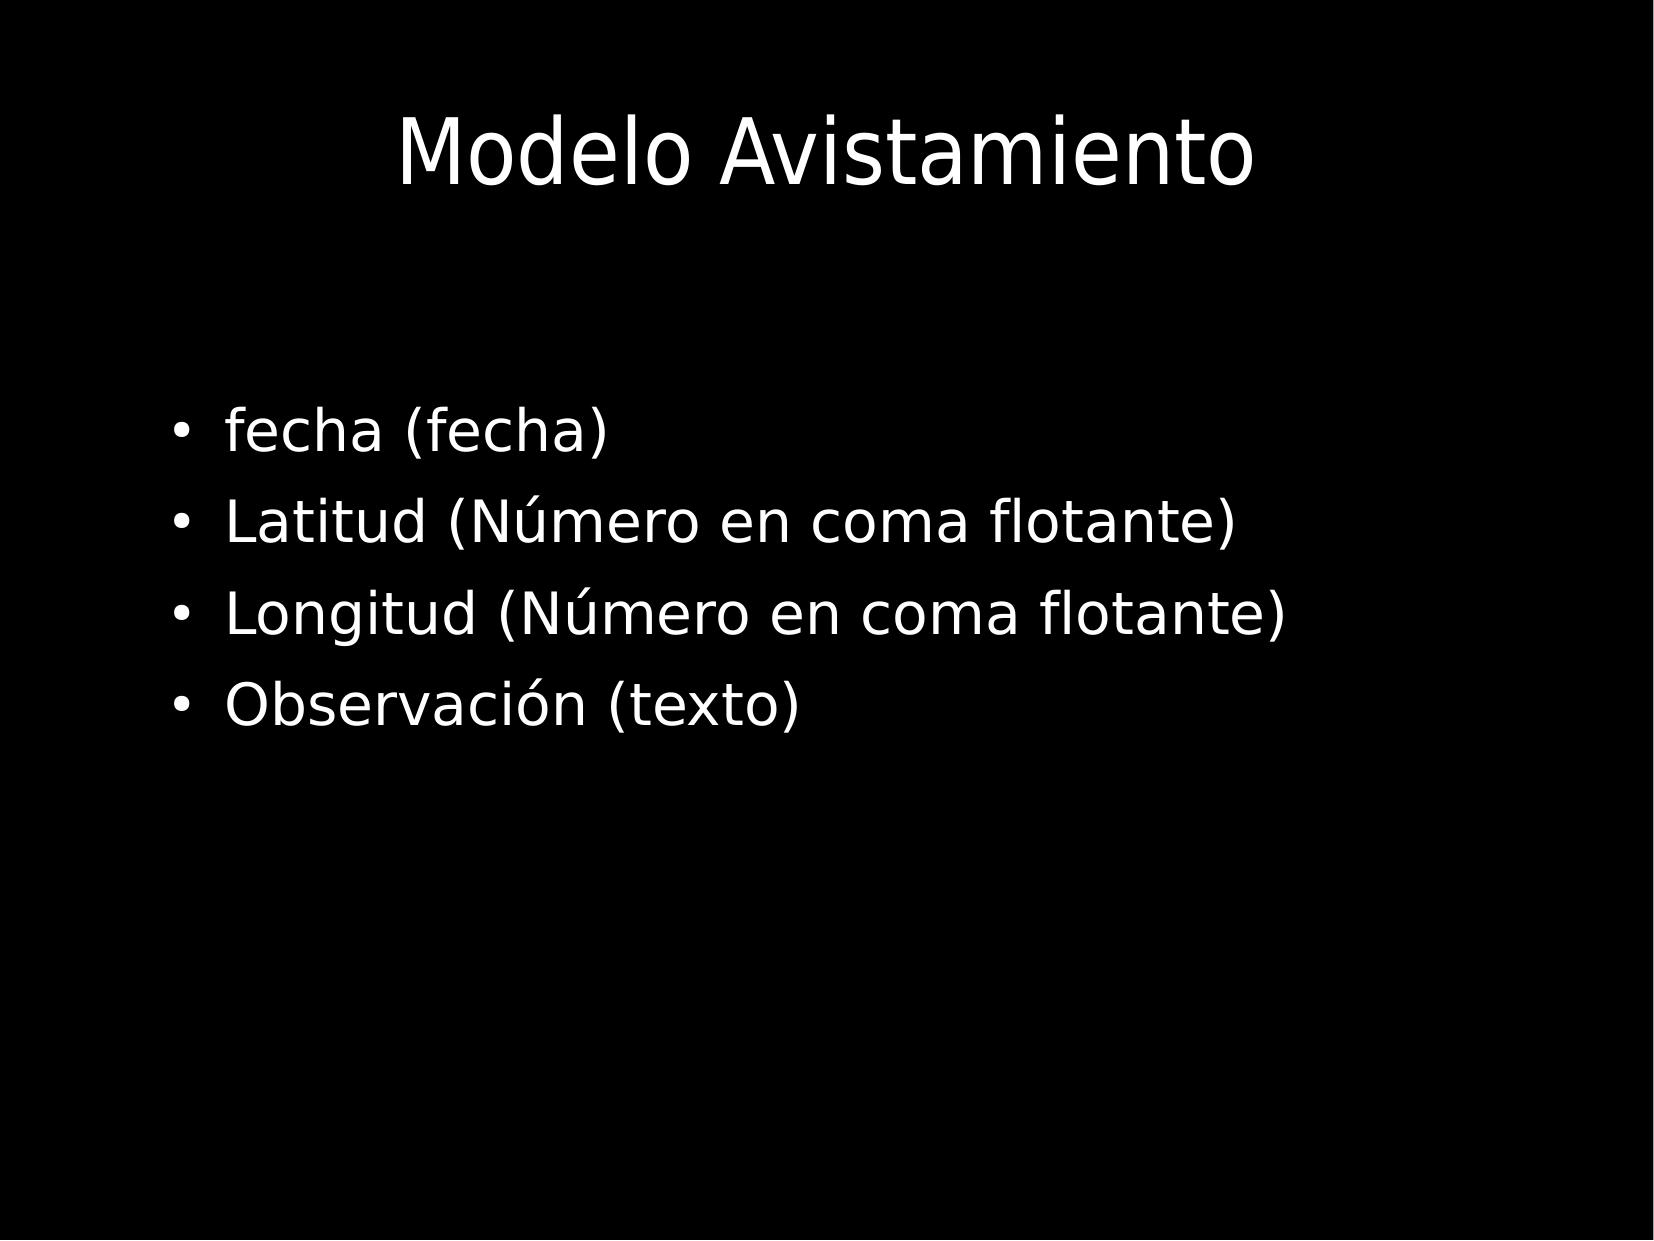

# Modelo Avistamiento
fecha (fecha)
Latitud (Número en coma flotante)
Longitud (Número en coma flotante)
Observación (texto)